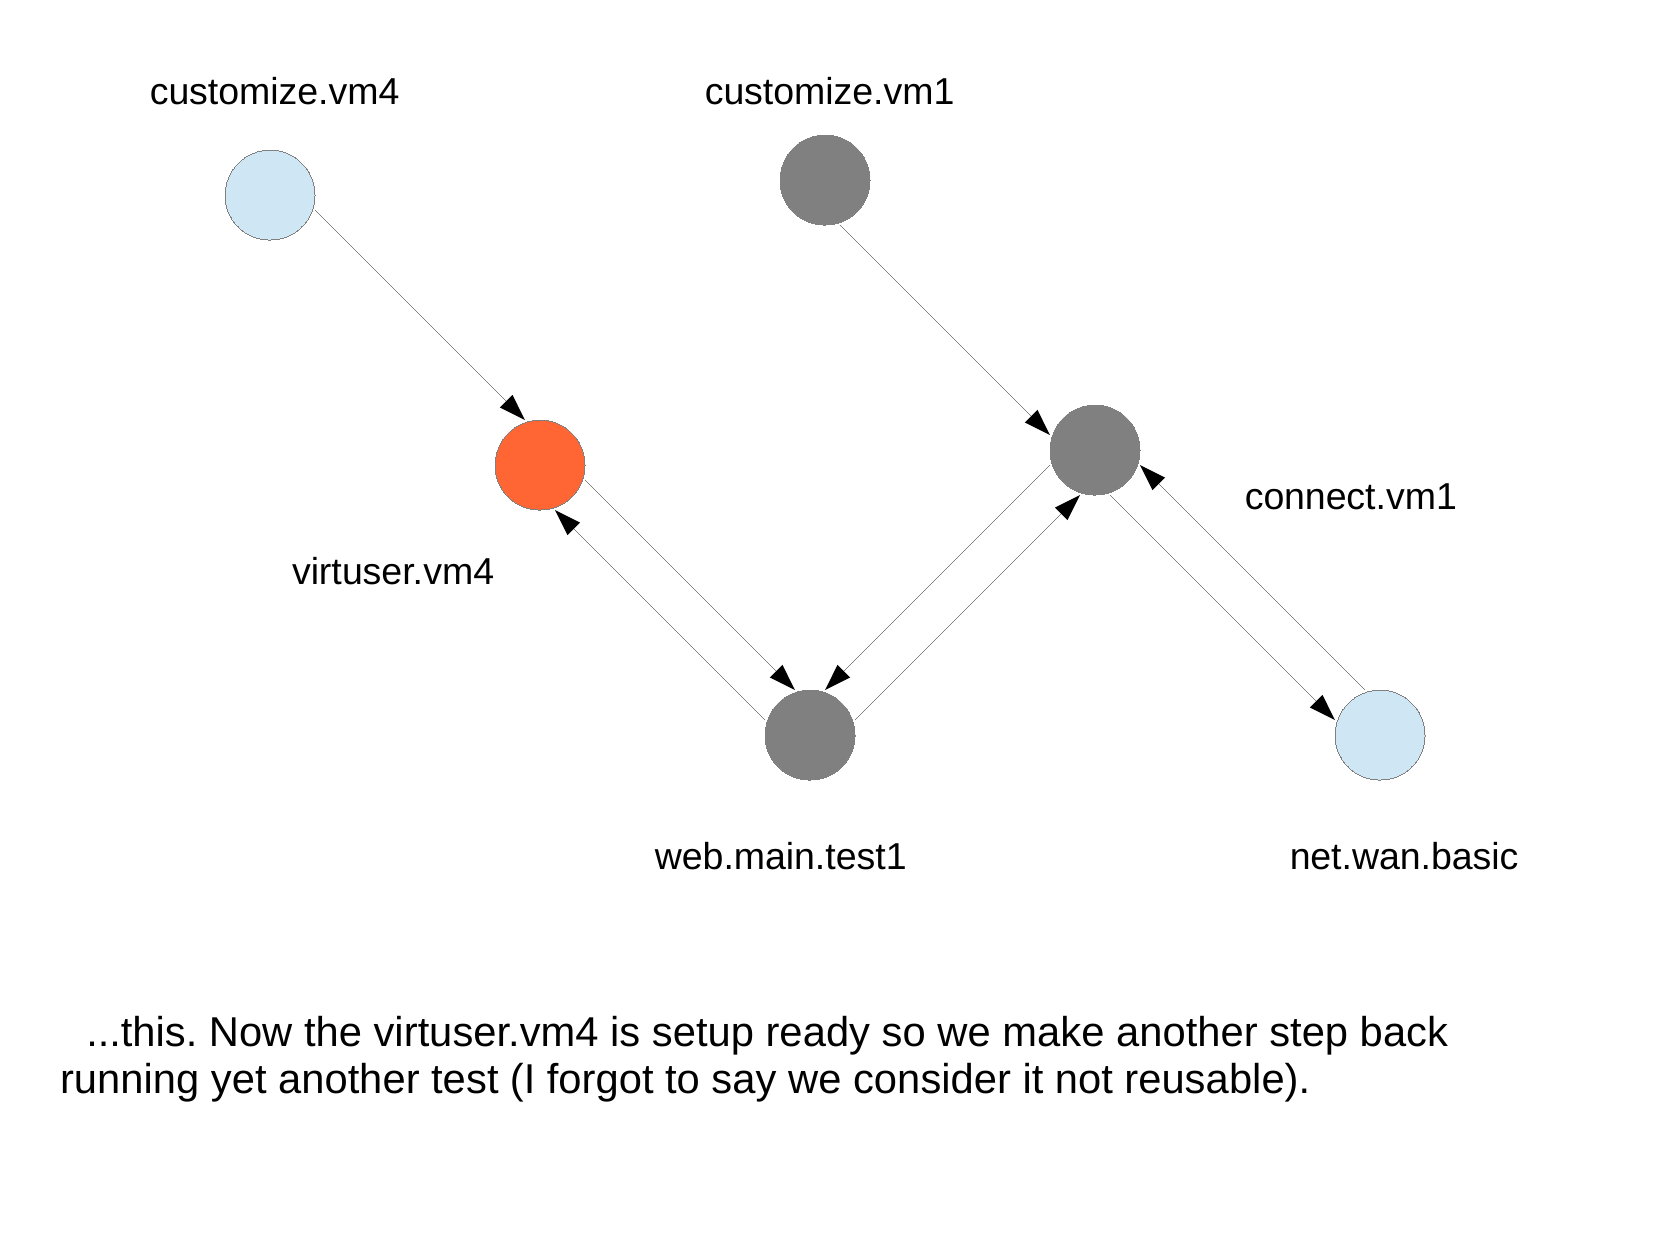

customize.vm4
customize.vm1
connect.vm1
virtuser.vm4
web.main.test1
net.wan.basic
 ...this. Now the virtuser.vm4 is setup ready so we make another step back running yet another test (I forgot to say we consider it not reusable).